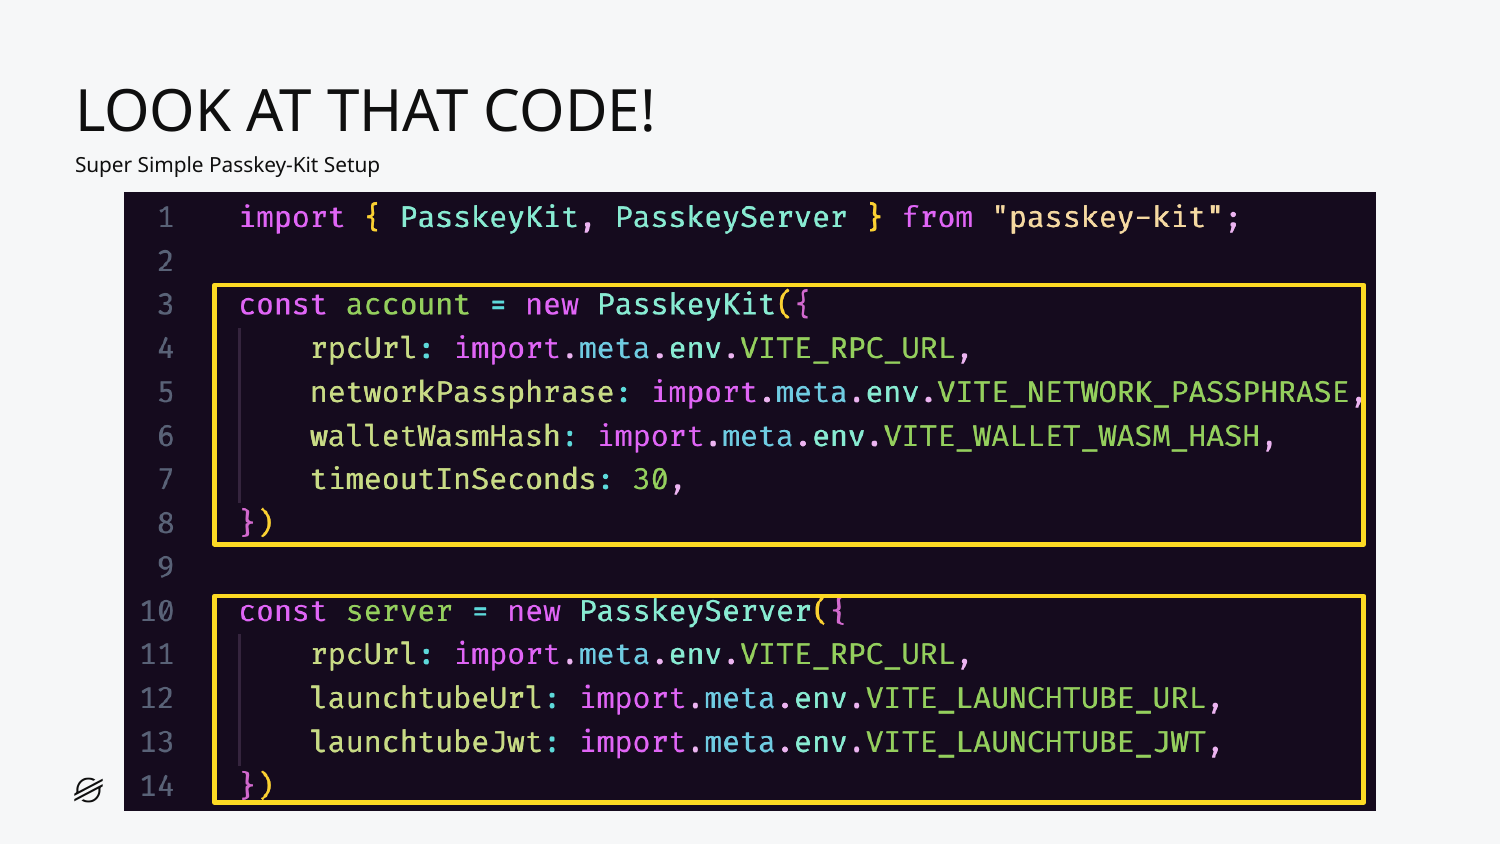

# LOOK AT THAT CODE!
Super Simple Passkey-Kit Setup